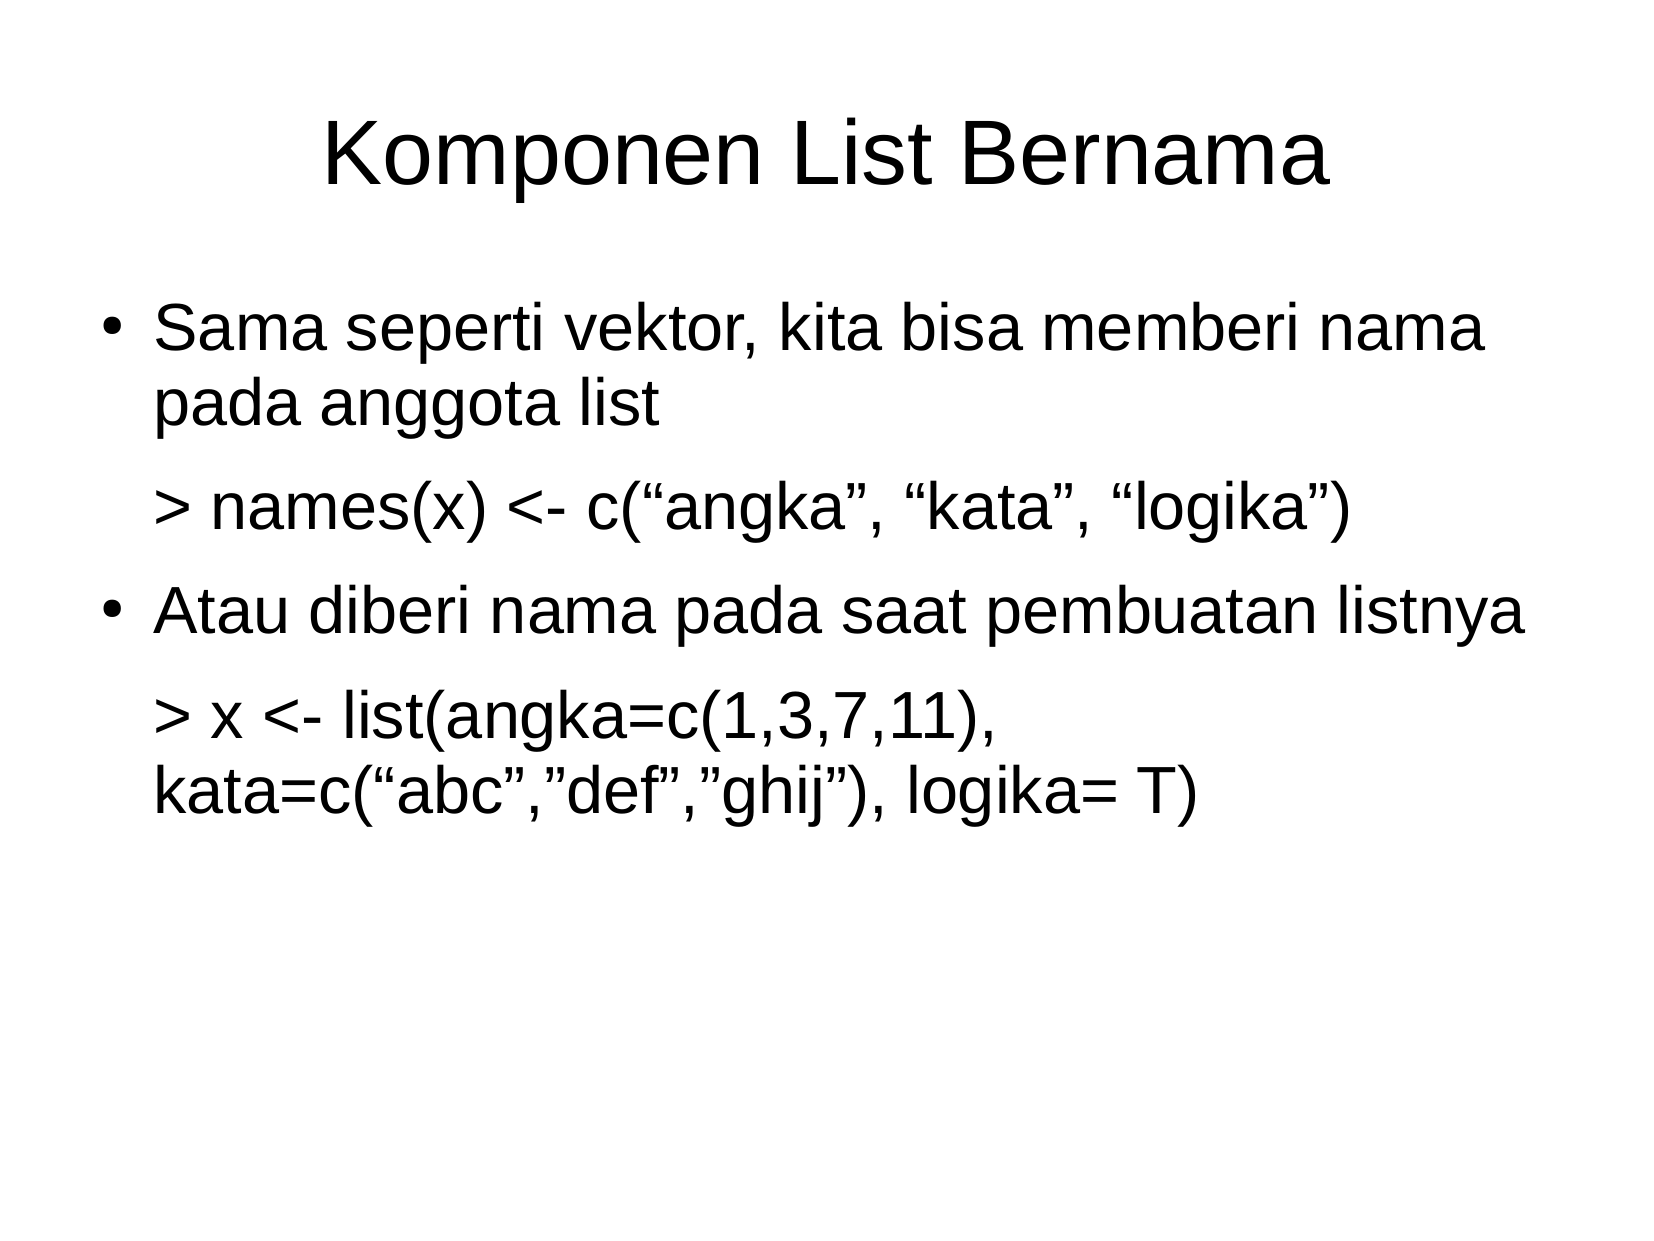

# Komponen List Bernama
Sama seperti vektor, kita bisa memberi nama pada anggota list
> names(x) <- c(“angka”, “kata”, “logika”)
Atau diberi nama pada saat pembuatan listnya
> x <- list(angka=c(1,3,7,11), kata=c(“abc”,”def”,”ghij”), logika= T)